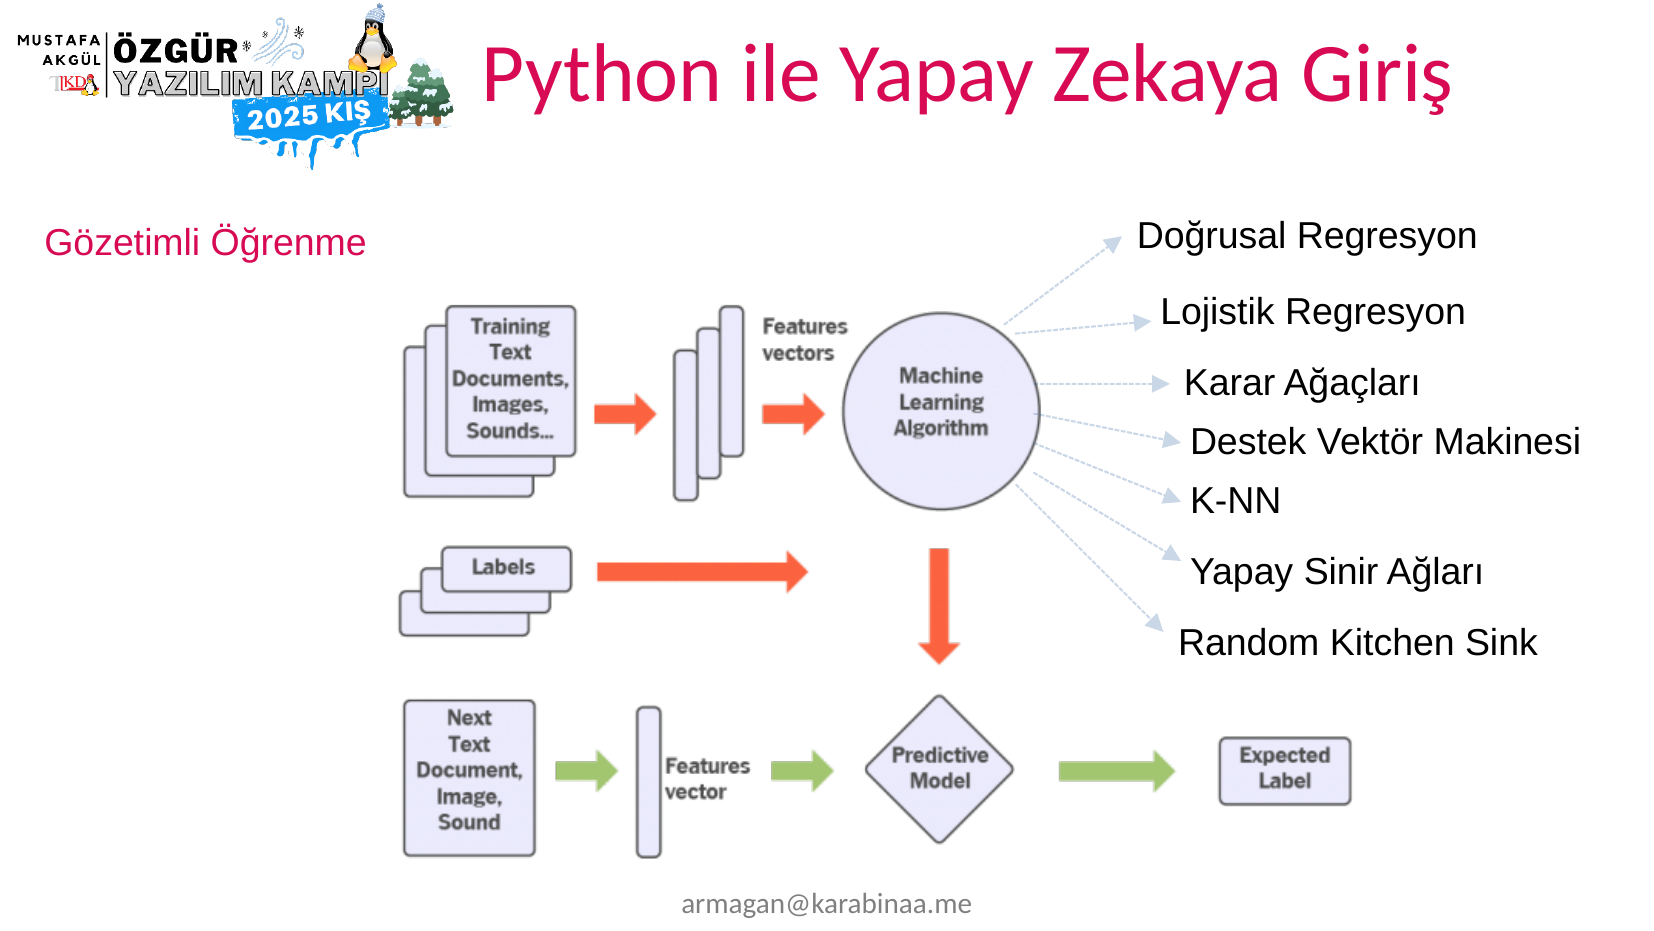

Python ile Yapay Zekaya Giriş
Doğrusal Regresyon
Gözetimli Öğrenme
Lojistik Regresyon
Karar Ağaçları
Destek Vektör Makinesi
K-NN
Yapay Sinir Ağları
Random Kitchen Sink
armagan@karabinaa.me